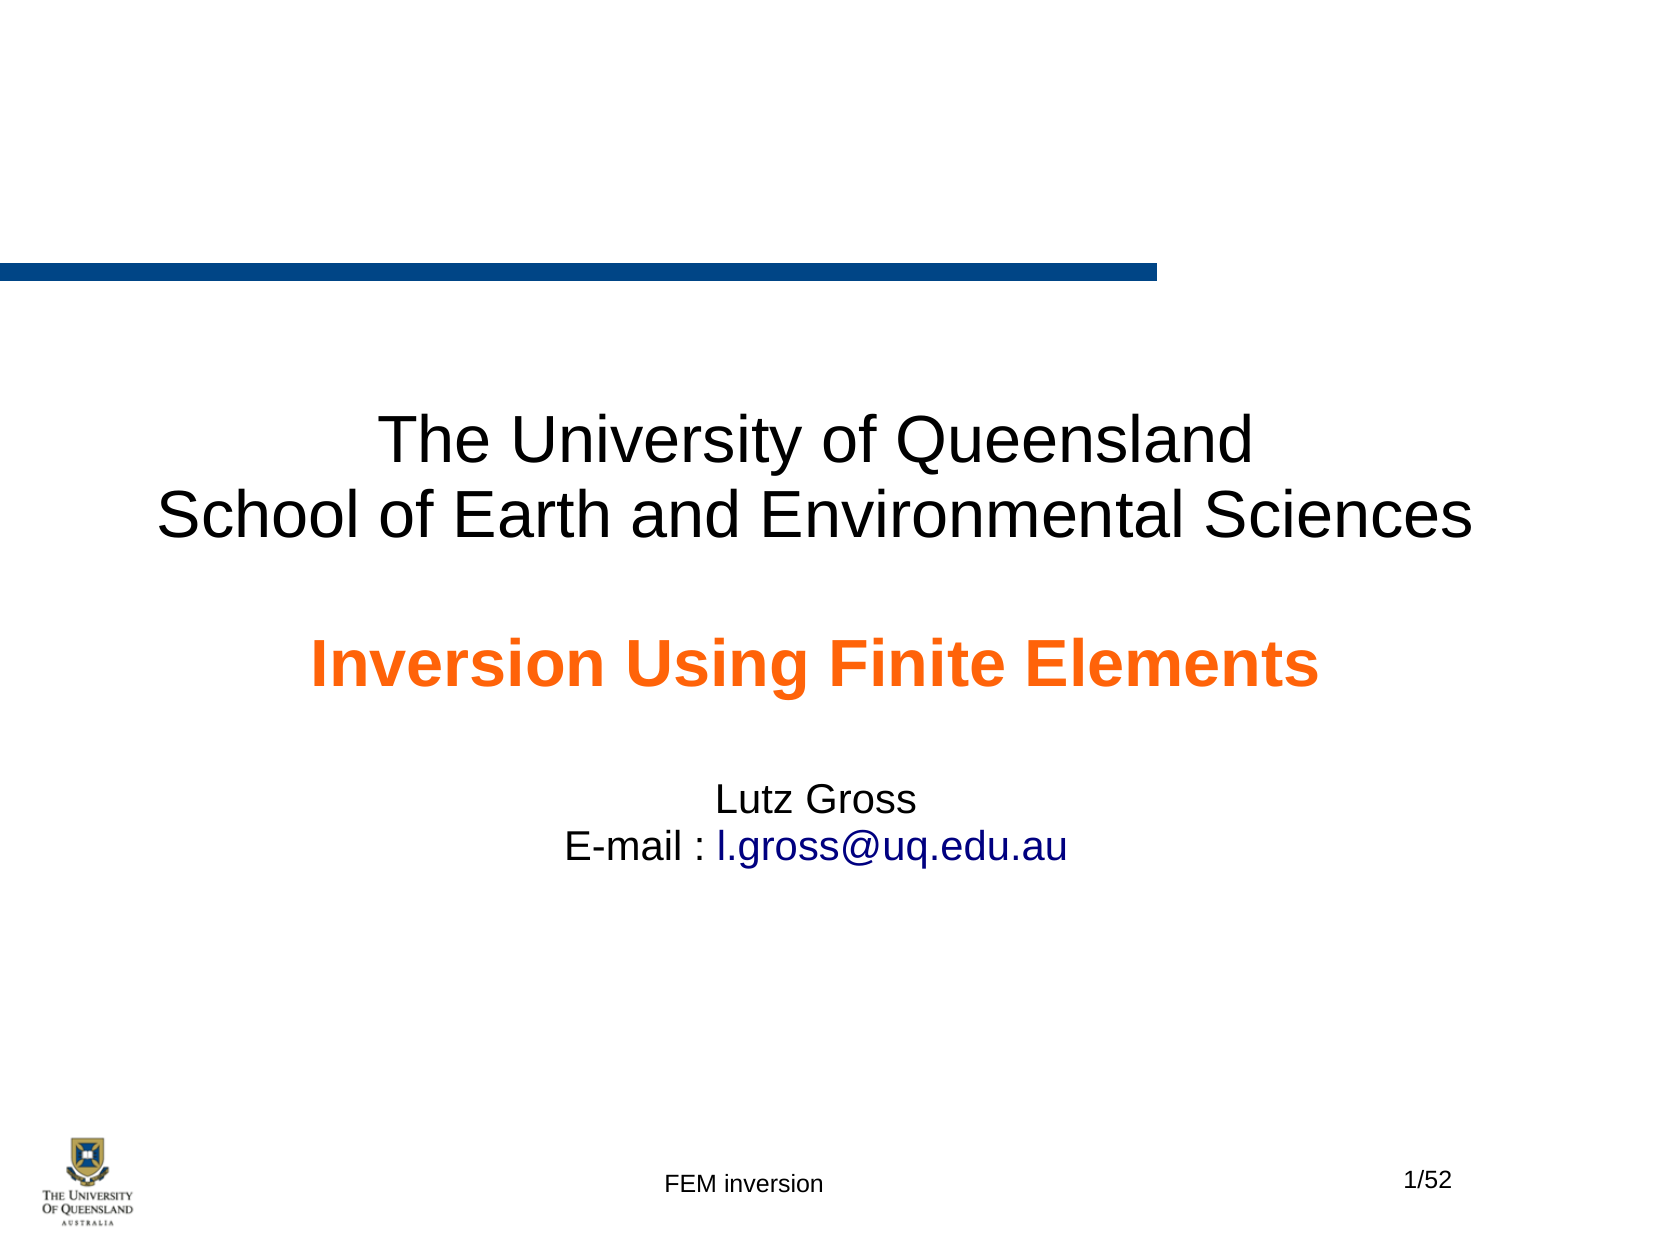

# The University of Queensland
School of Earth and Environmental Sciences
Inversion Using Finite Elements
Lutz Gross
E-mail : l.gross@uq.edu.au